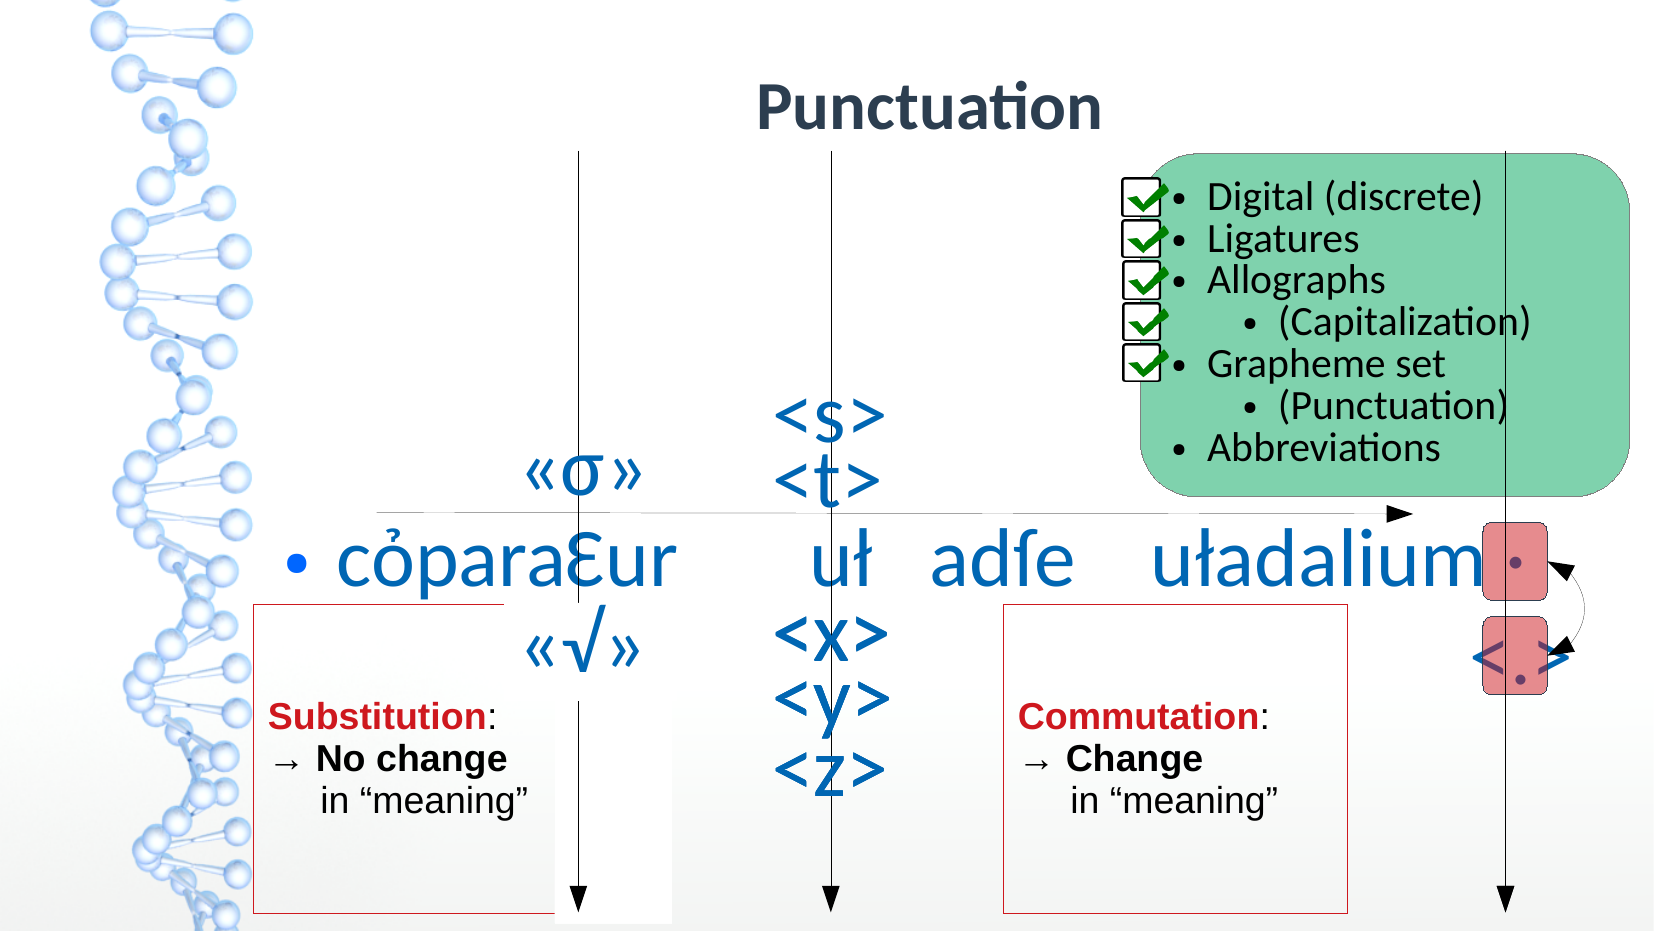

# Punctuation
Digital (discrete)
Ligatures
Allographs
(Capitalization)
Grapheme set
(Punctuation)
Abbreviations
<s>
«σ»
<t>
cỏparaƐur uł adſe uładalium ·
<x>
<x>
<x>
«√»
«√»
«√»
Substitution:
→ No change
 in “meaning”
Commutation:
→ Change
 in “meaning”
<.>
<y>
<y>
<y>
<z>
<z>
<z>